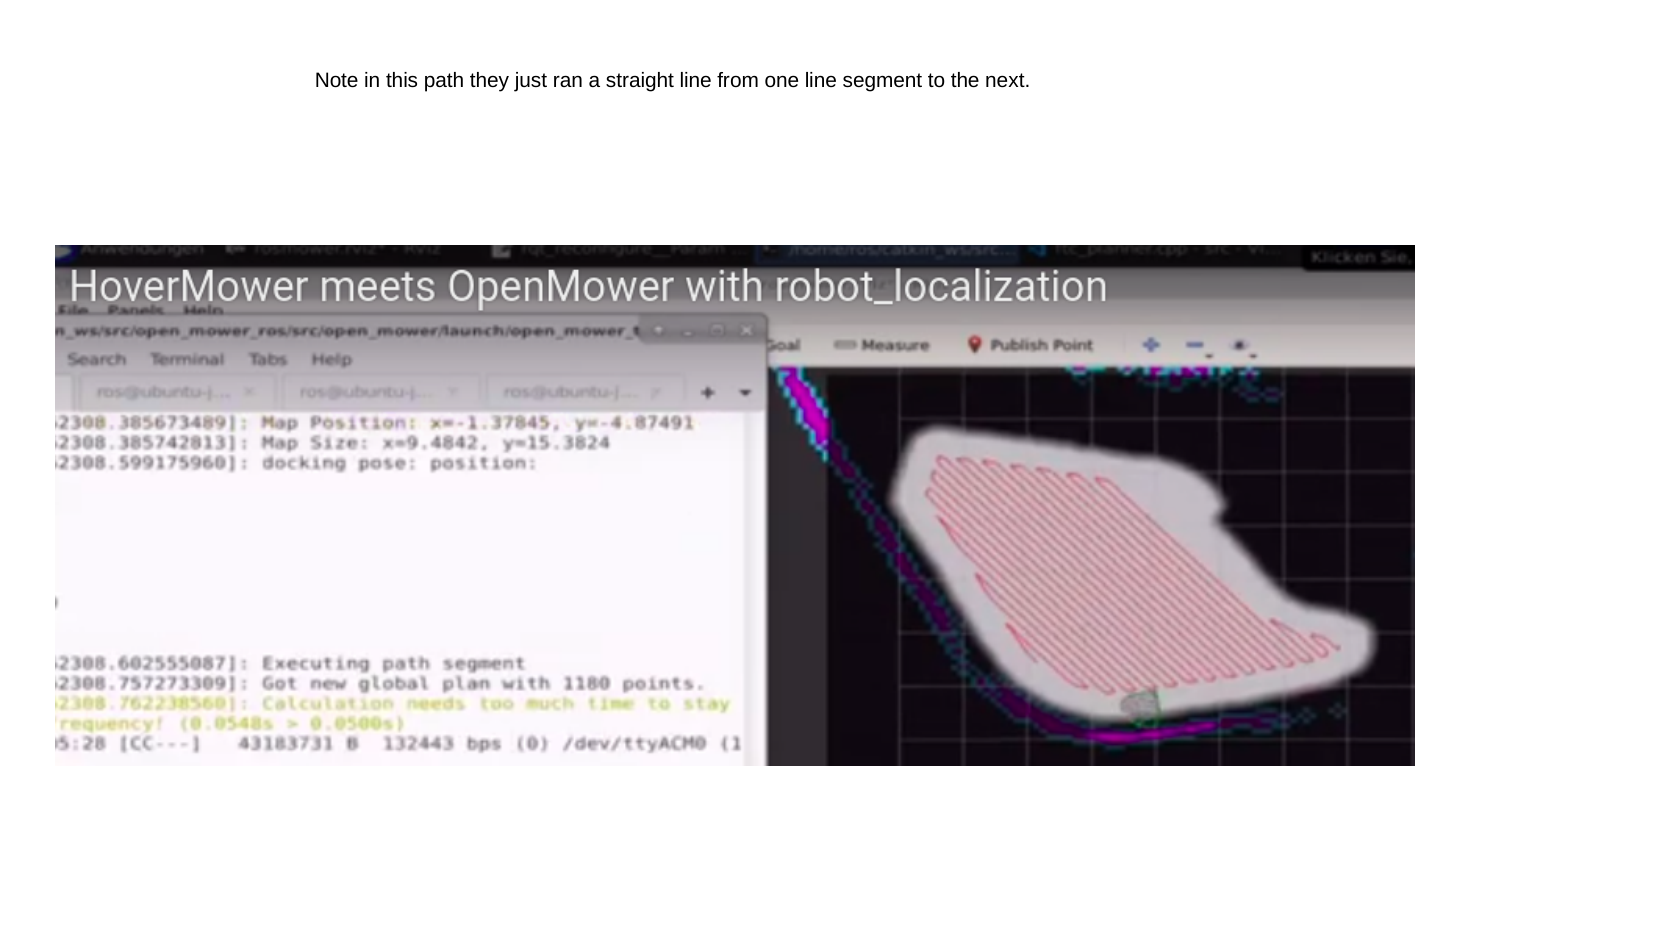

Note in this path they just ran a straight line from one line segment to the next.